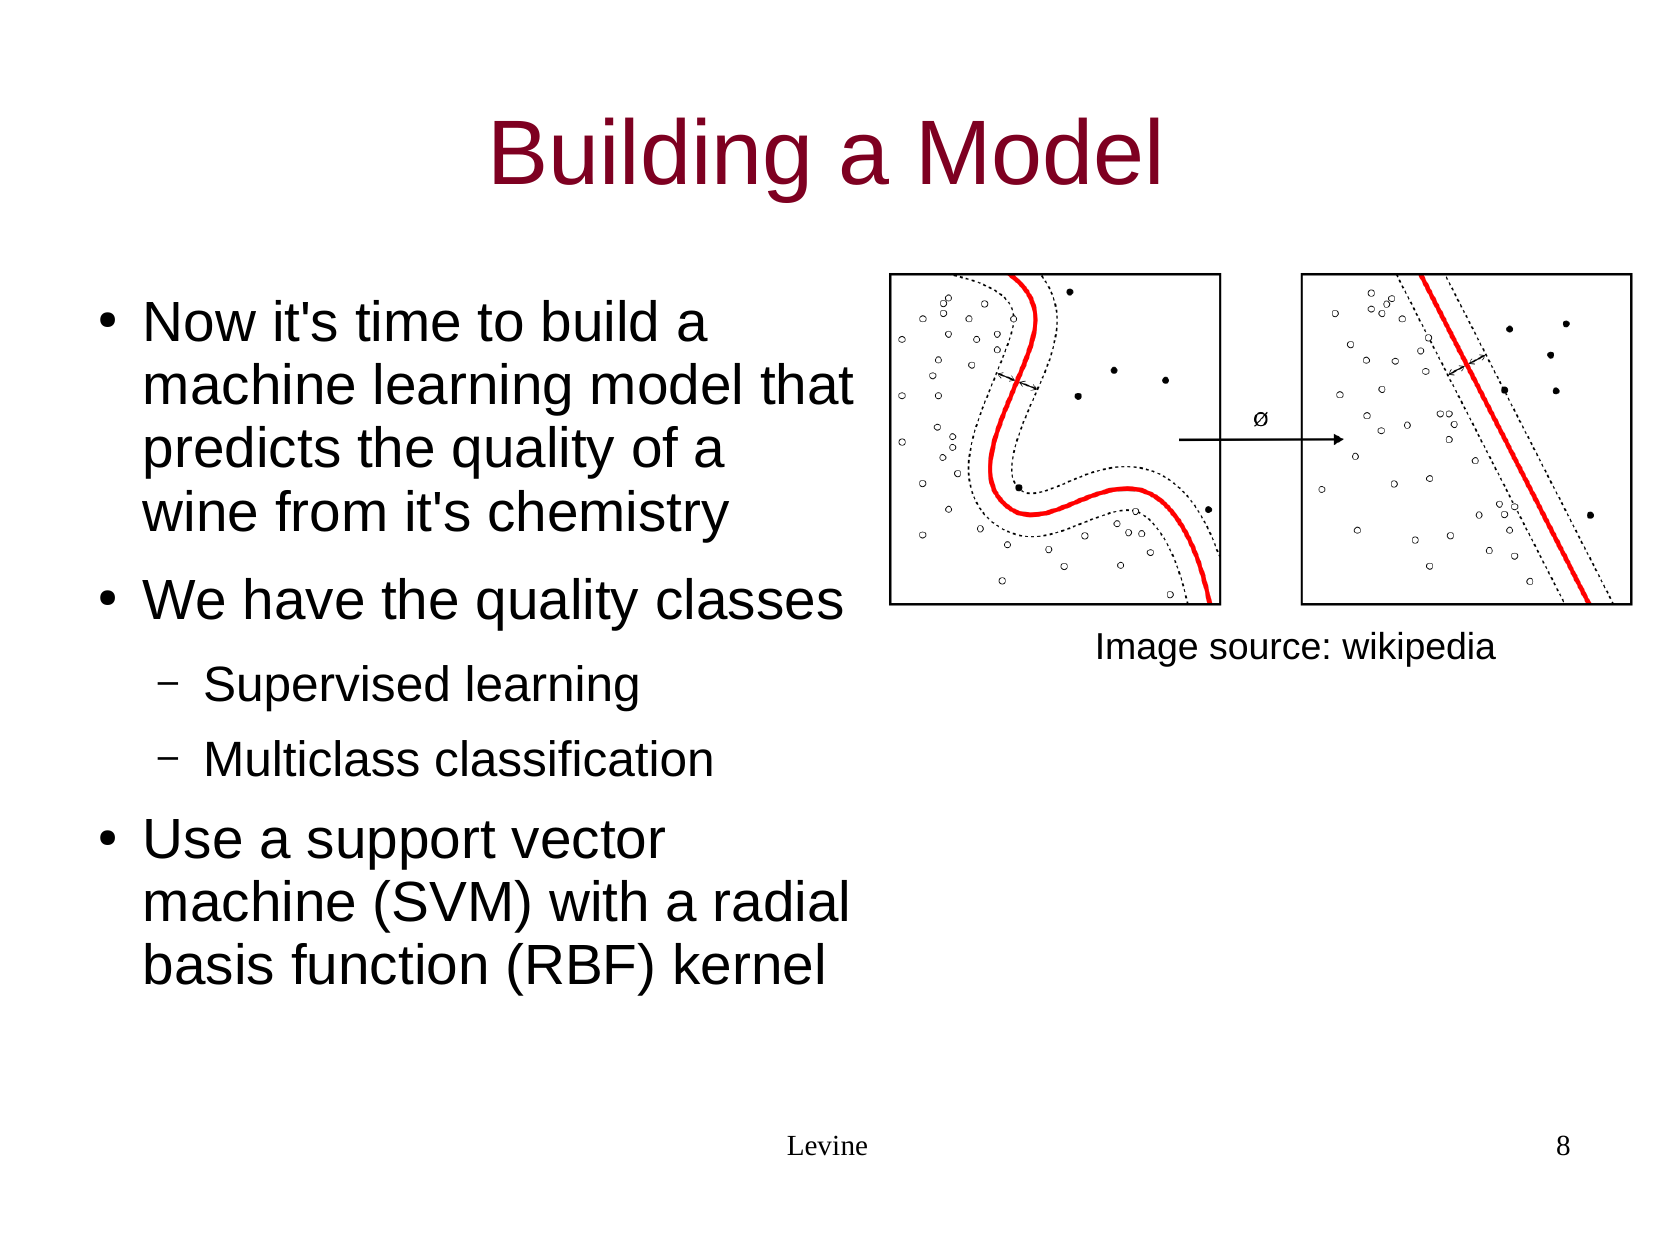

# Building a Model
Now it's time to build a machine learning model that predicts the quality of a wine from it's chemistry
We have the quality classes
Supervised learning
Multiclass classification
Use a support vector machine (SVM) with a radial basis function (RBF) kernel
Image source: wikipedia
Levine
8